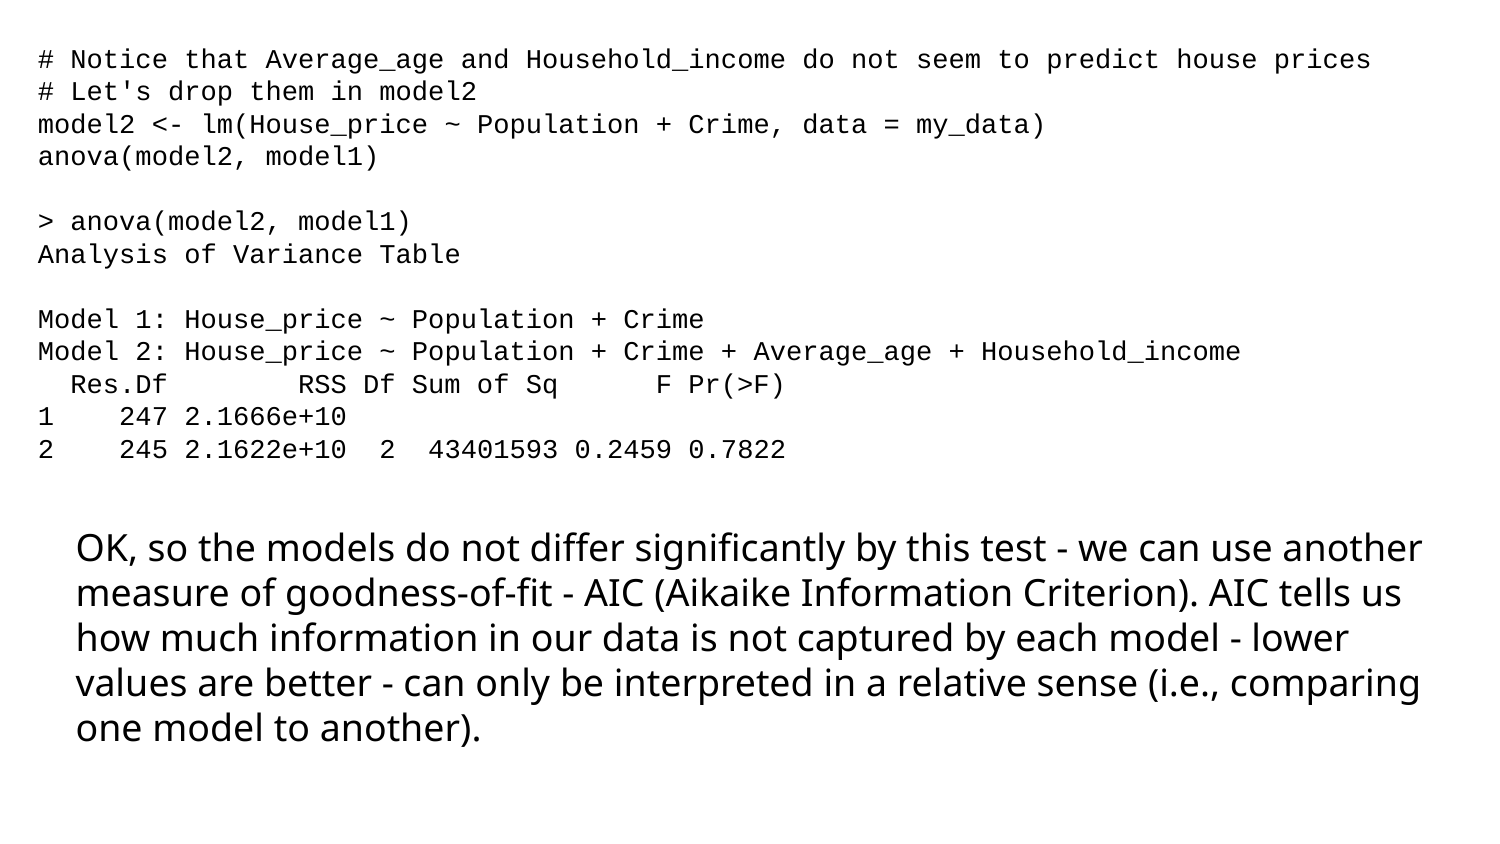

# Notice that Average_age and Household_income do not seem to predict house prices
# Let's drop them in model2
model2 <- lm(House_price ~ Population + Crime, data = my_data)
anova(model2, model1)
> anova(model2, model1)
Analysis of Variance Table
Model 1: House_price ~ Population + Crime
Model 2: House_price ~ Population + Crime + Average_age + Household_income
 Res.Df RSS Df Sum of Sq F Pr(>F)
1 247 2.1666e+10
2 245 2.1622e+10 2 43401593 0.2459 0.7822
OK, so the models do not differ significantly by this test - we can use another measure of goodness-of-fit - AIC (Aikaike Information Criterion). AIC tells us how much information in our data is not captured by each model - lower values are better - can only be interpreted in a relative sense (i.e., comparing one model to another).